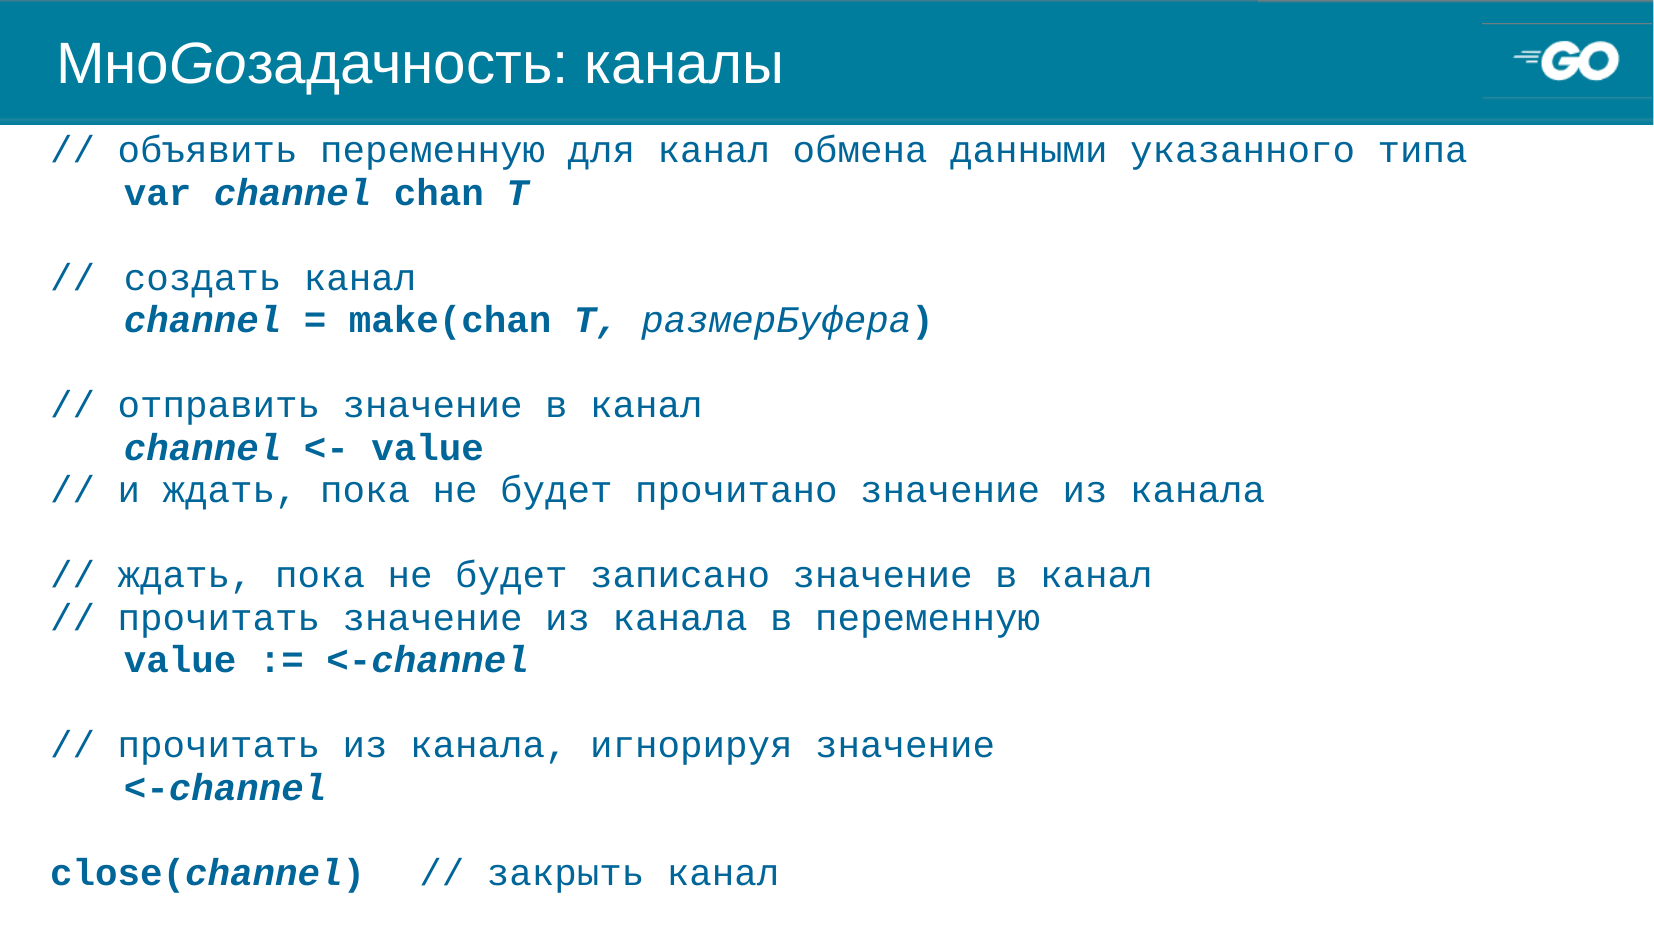

МноGoзадачность: каналы
// объявить переменную для канал обмена данными указанного типа
	var channel chan T
//	создать канал
	channel = make(chan T, размерБуфера)
// отправить значение в канал
	channel <- value
// и ждать, пока не будет прочитано значение из канала
// ждать, пока не будет записано значение в канал
// прочитать значение из канала в переменную
	value := <-channel
// прочитать из канала, игнорируя значение
	<-channel
close(channel)	// закрыть канал